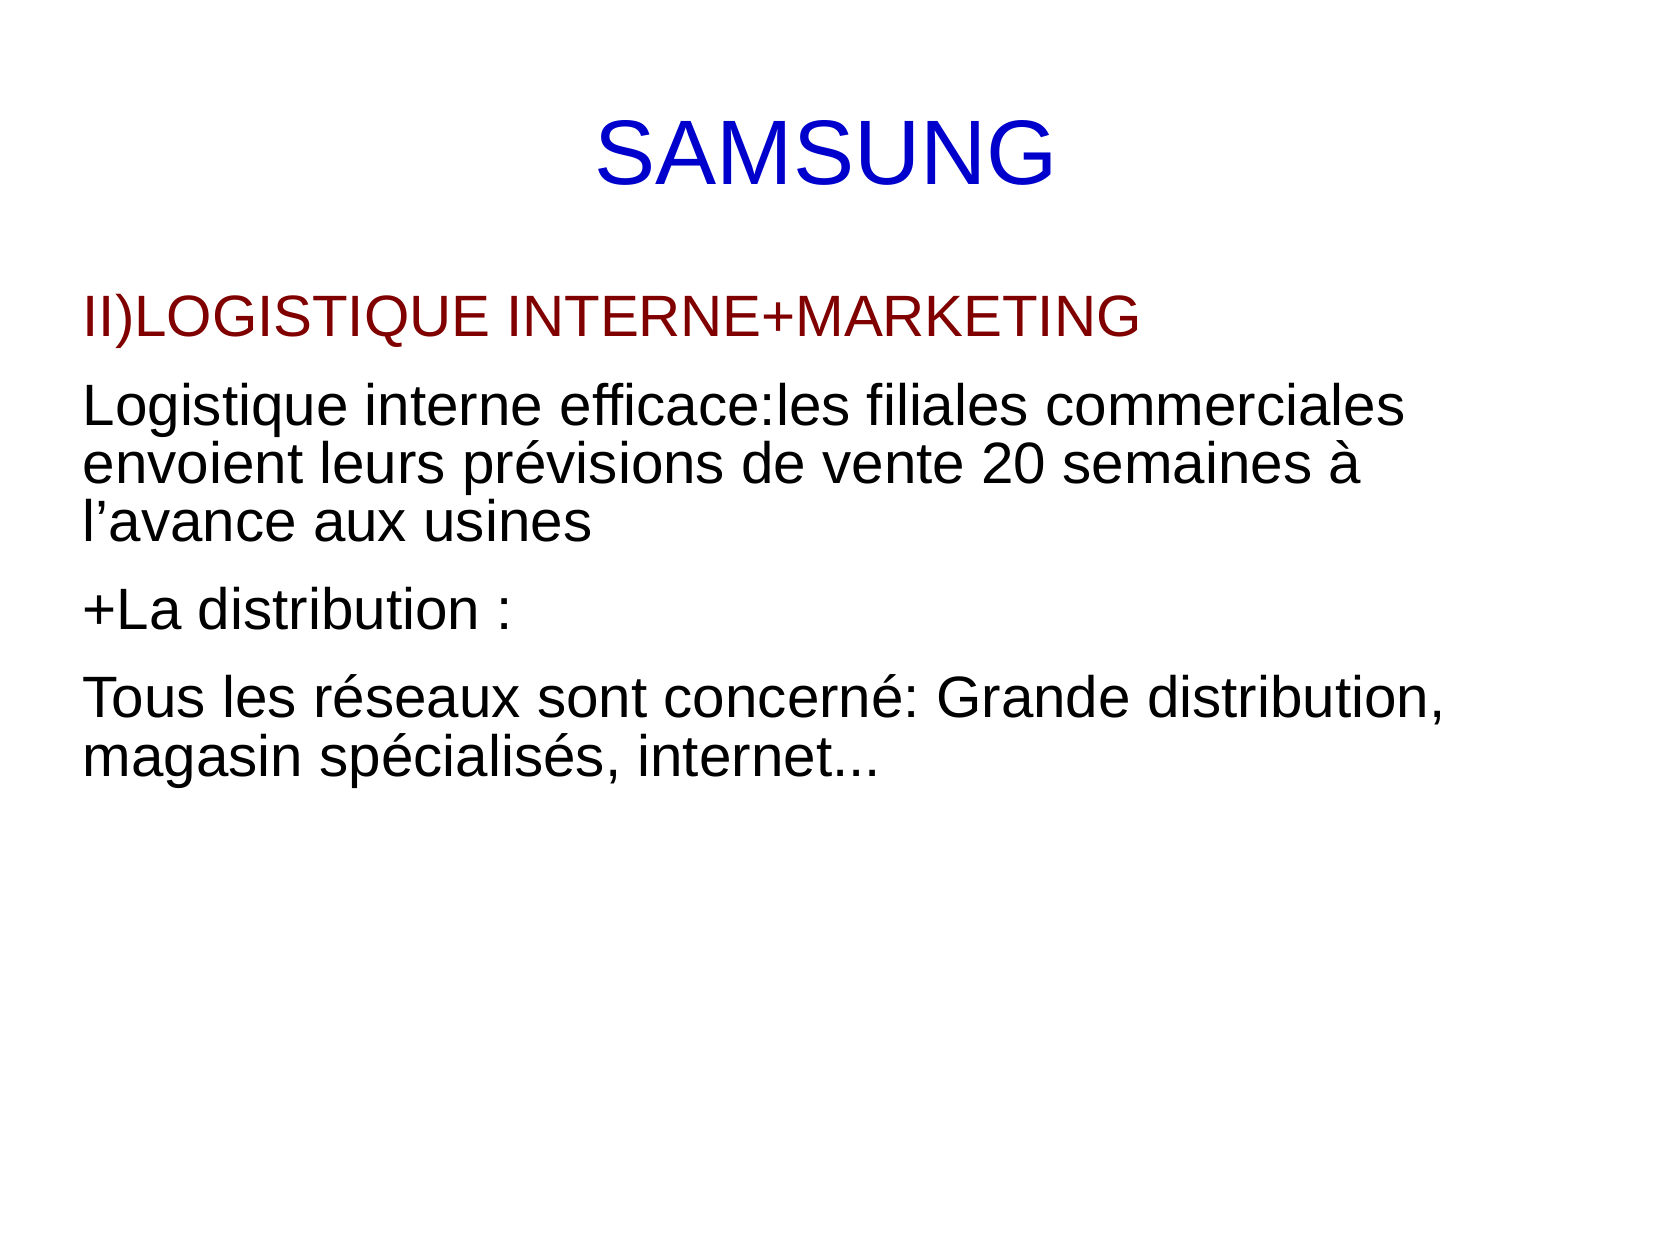

# SAMSUNG
II)LOGISTIQUE INTERNE+MARKETING
Logistique interne efficace:les filiales commerciales envoient leurs prévisions de vente 20 semaines à l’avance aux usines
+La distribution :
Tous les réseaux sont concerné: Grande distribution, magasin spécialisés, internet...